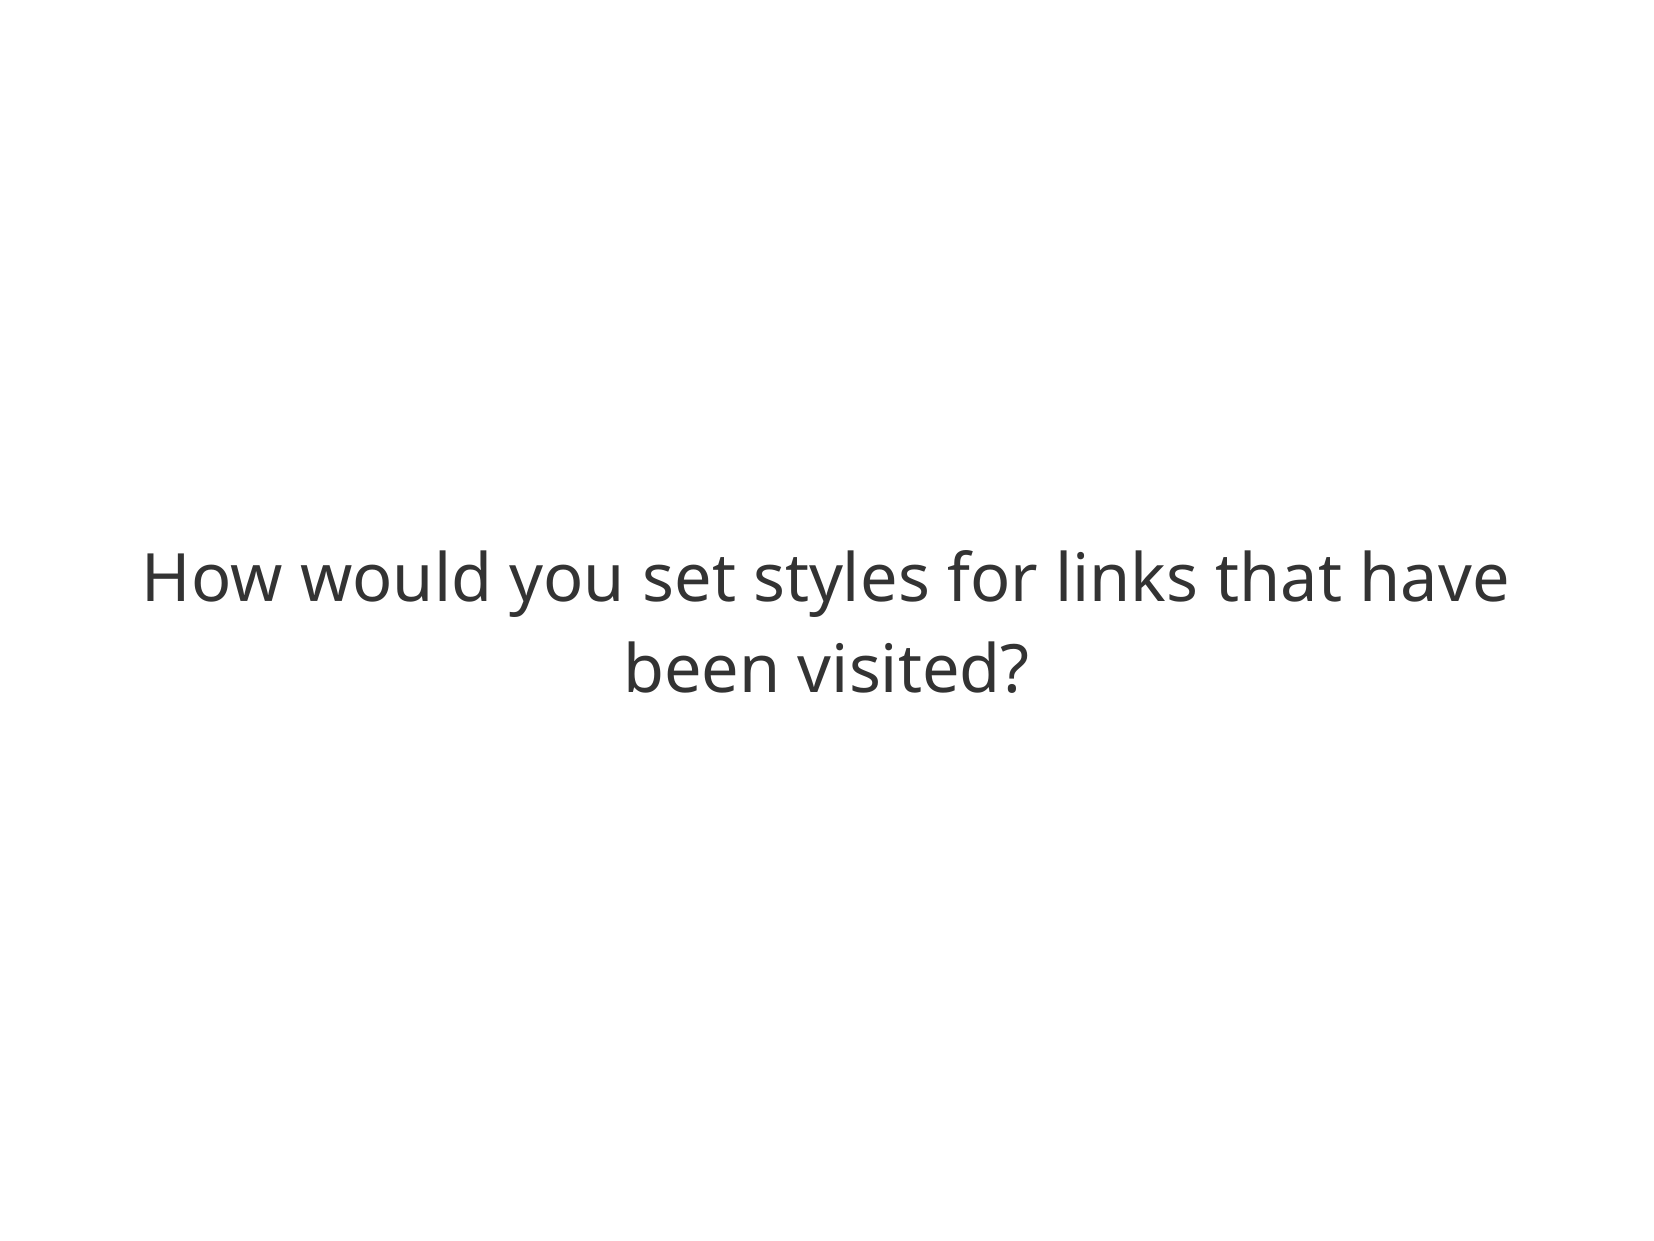

# How would you set styles for links that have been visited?